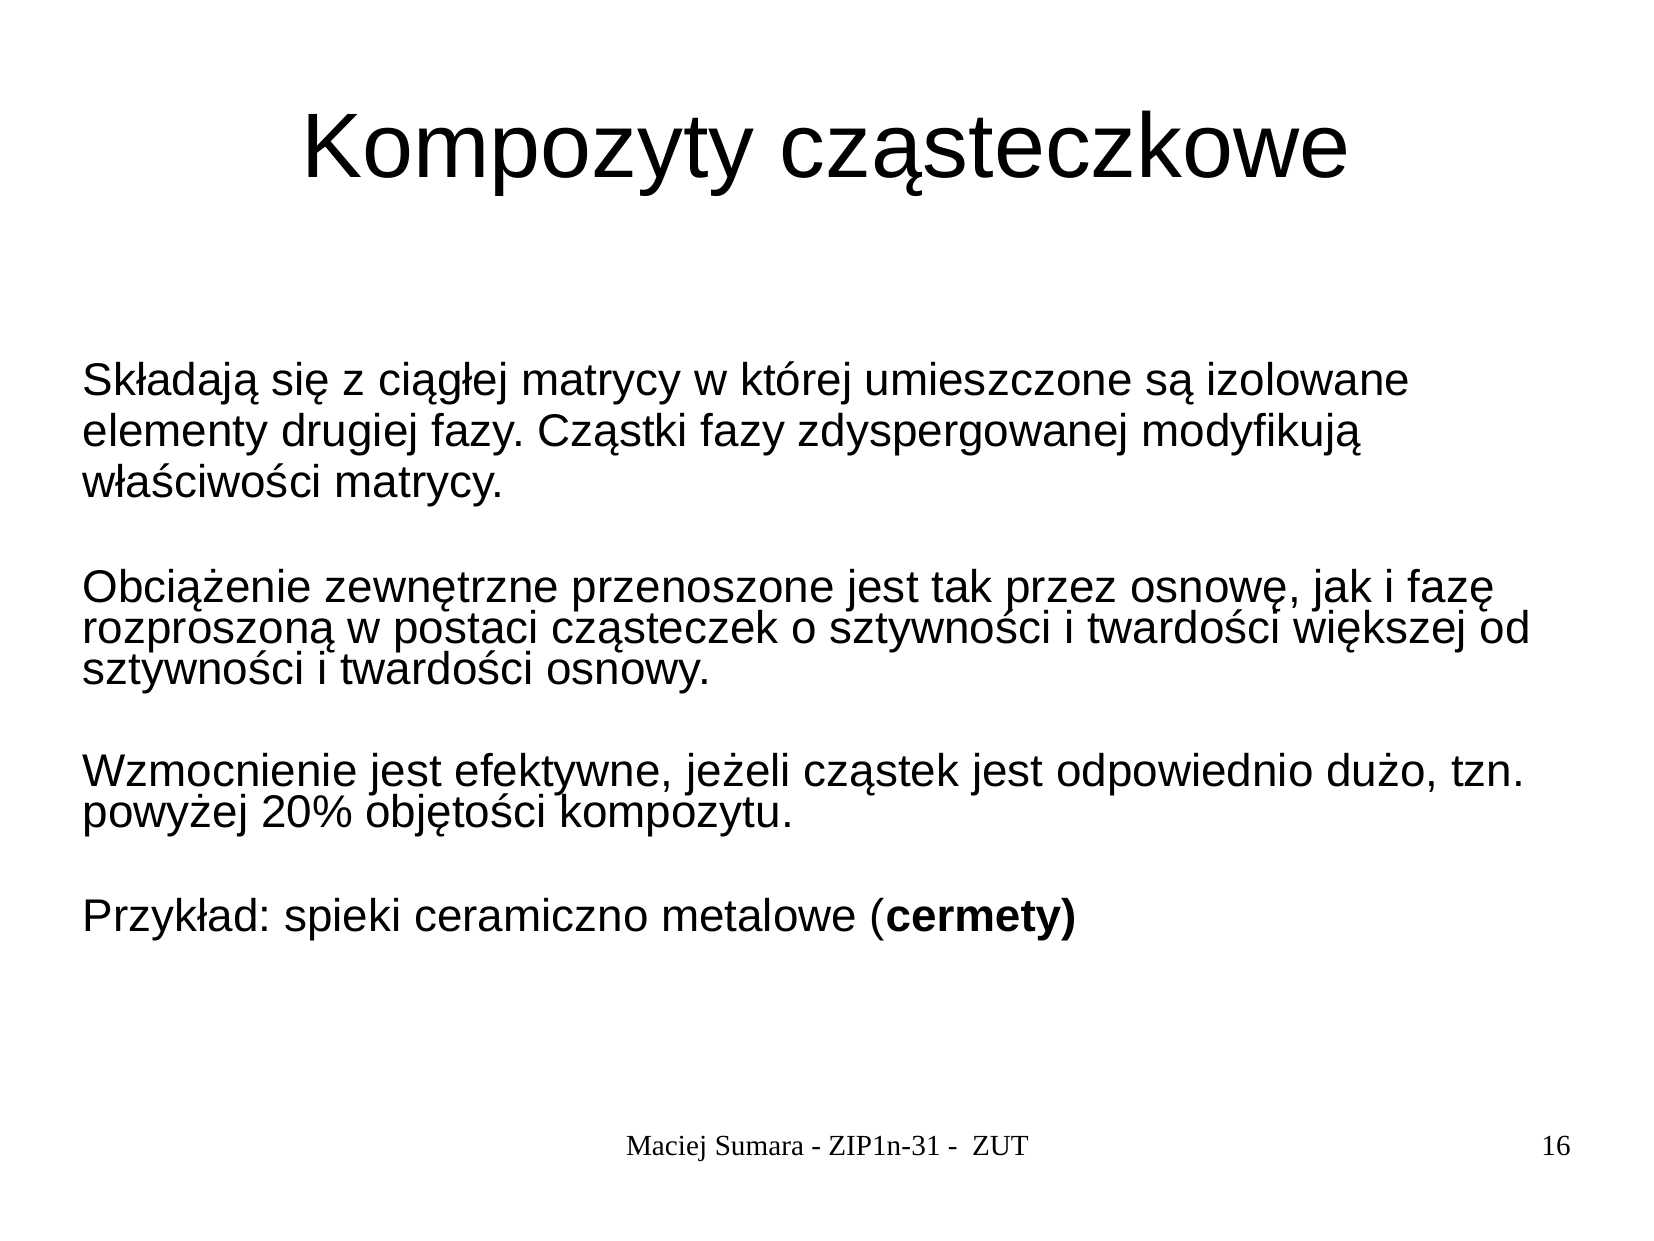

# Kompozyty cząsteczkowe
Składają się z ciągłej matrycy w której umieszczone są izolowane elementy drugiej fazy. Cząstki fazy zdyspergowanej modyfikują właściwości matrycy.
Obciążenie zewnętrzne przenoszone jest tak przez osnowę, jak i fazę rozproszoną w postaci cząsteczek o sztywności i twardości większej od sztywności i twardości osnowy.
Wzmocnienie jest efektywne, jeżeli cząstek jest odpowiednio dużo, tzn. powyżej 20% objętości kompozytu.
Przykład: spieki ceramiczno metalowe (cermety)
Maciej Sumara - ZIP1n-31 - ZUT
16